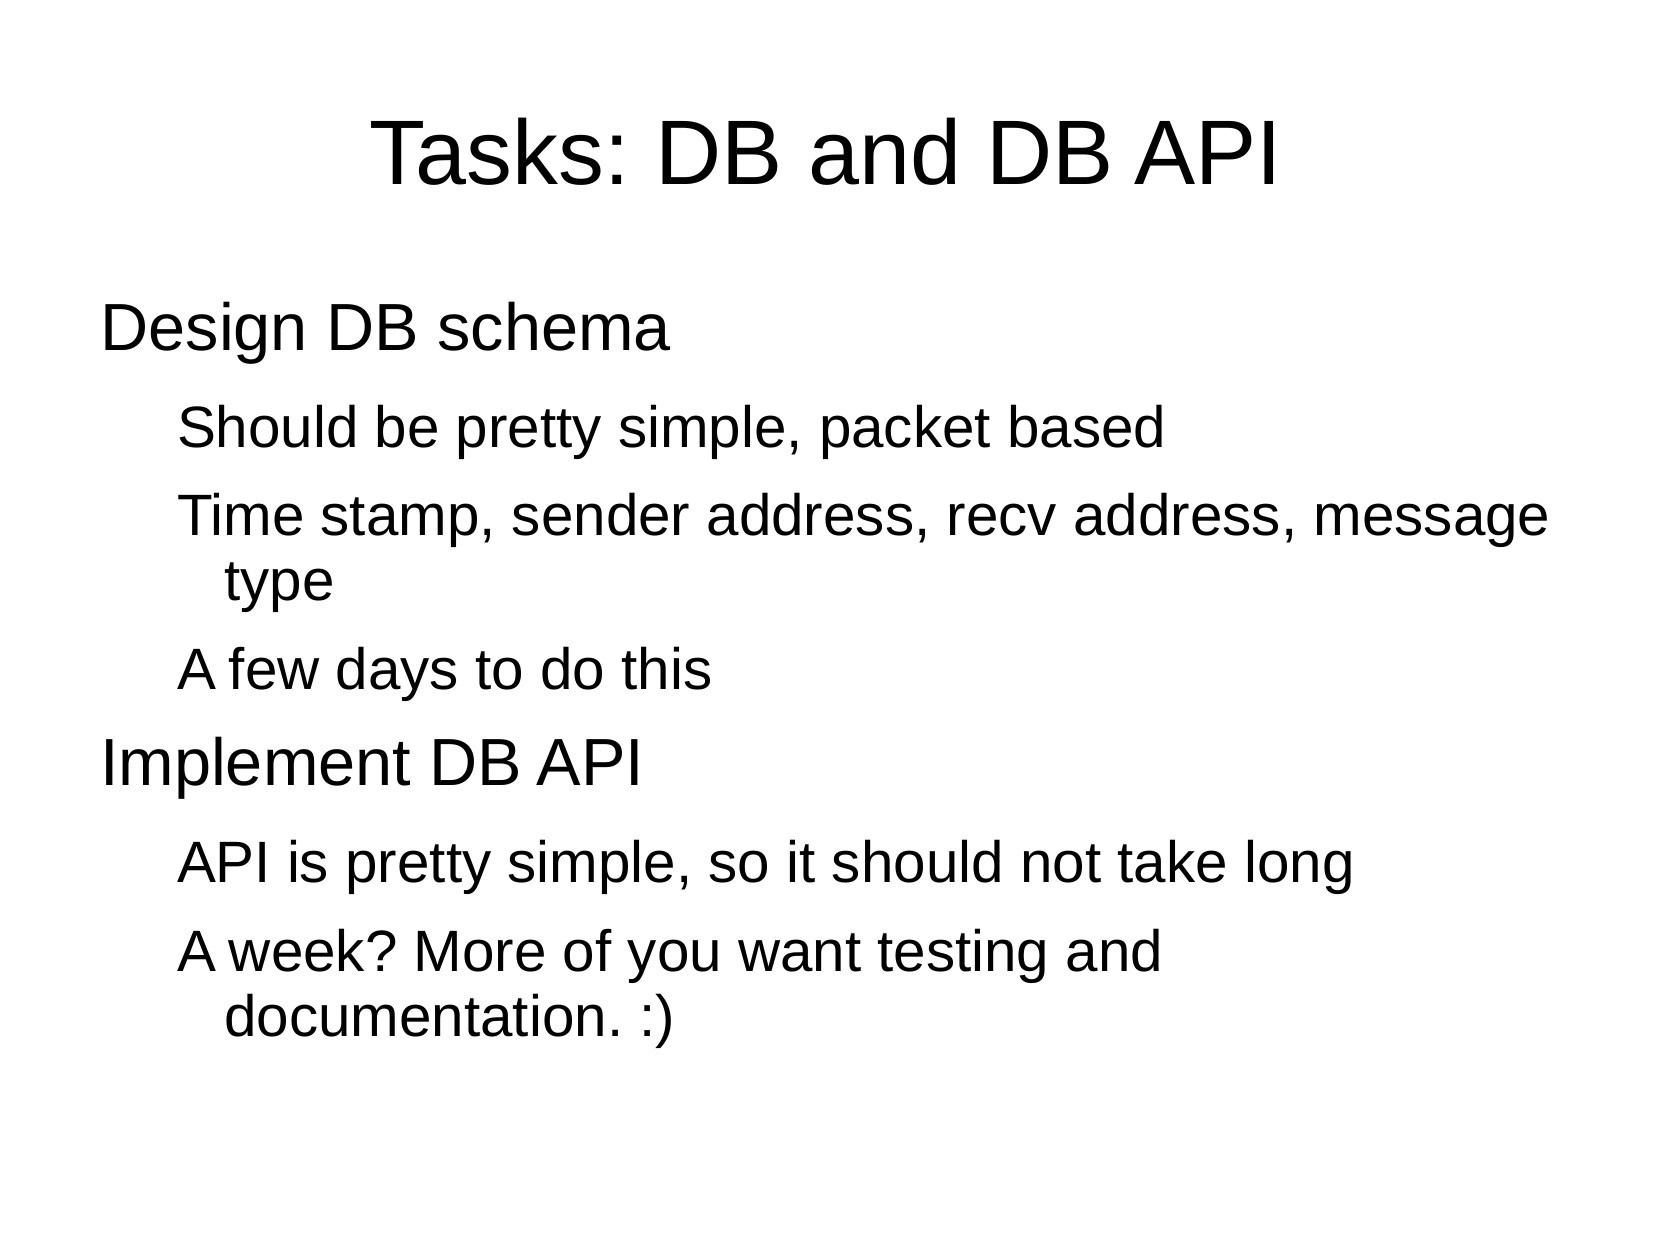

# Tasks: DB and DB API
Design DB schema
Should be pretty simple, packet based
Time stamp, sender address, recv address, message type
A few days to do this
Implement DB API
API is pretty simple, so it should not take long
A week? More of you want testing and documentation. :)